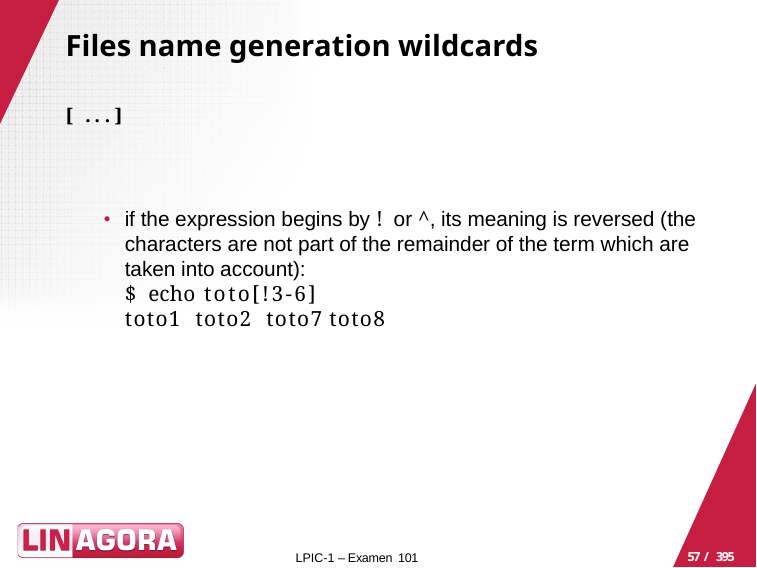

Files name generation wildcards
if the expression begins by ! or ^, its meaning is reversed (the characters are not part of the remainder of the term which are taken into account):
$ echo toto[!3-6]
toto1 toto2 toto7 toto8
[ . . . ]
LPIC-1 – Examen 101